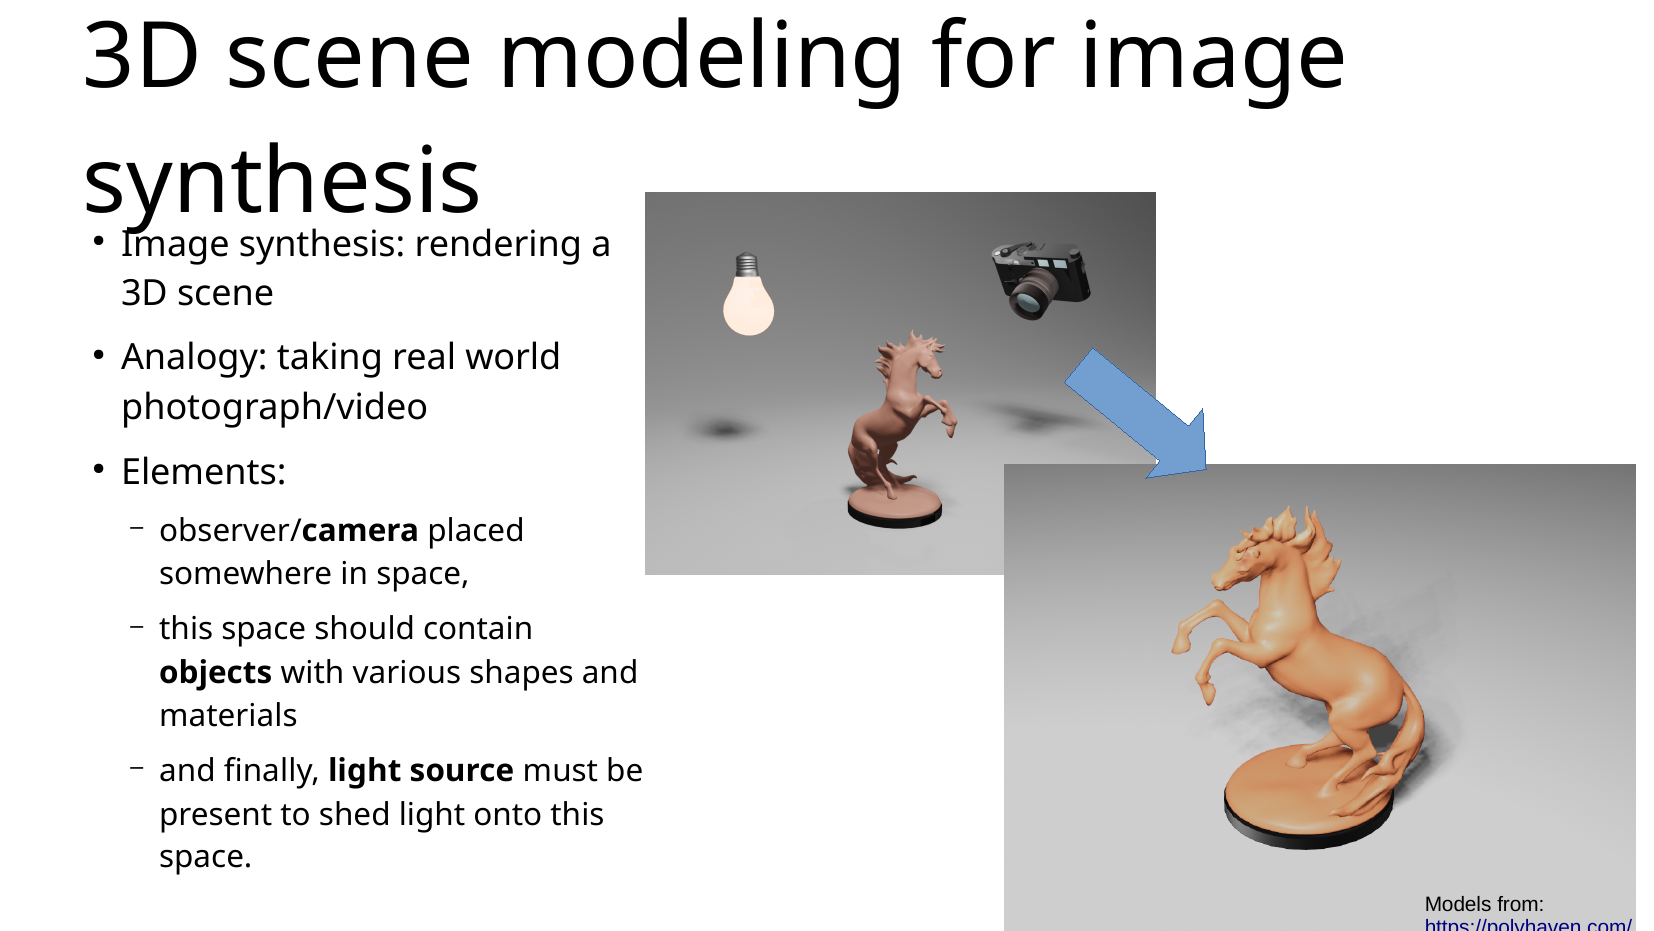

# 3D scene modeling for image synthesis
Image synthesis: rendering a 3D scene
Analogy: taking real world photograph/video
Elements:
observer/camera placed somewhere in space,
this space should contain objects with various shapes and materials
and finally, light source must be present to shed light onto this space.
Models from:https://polyhaven.com/